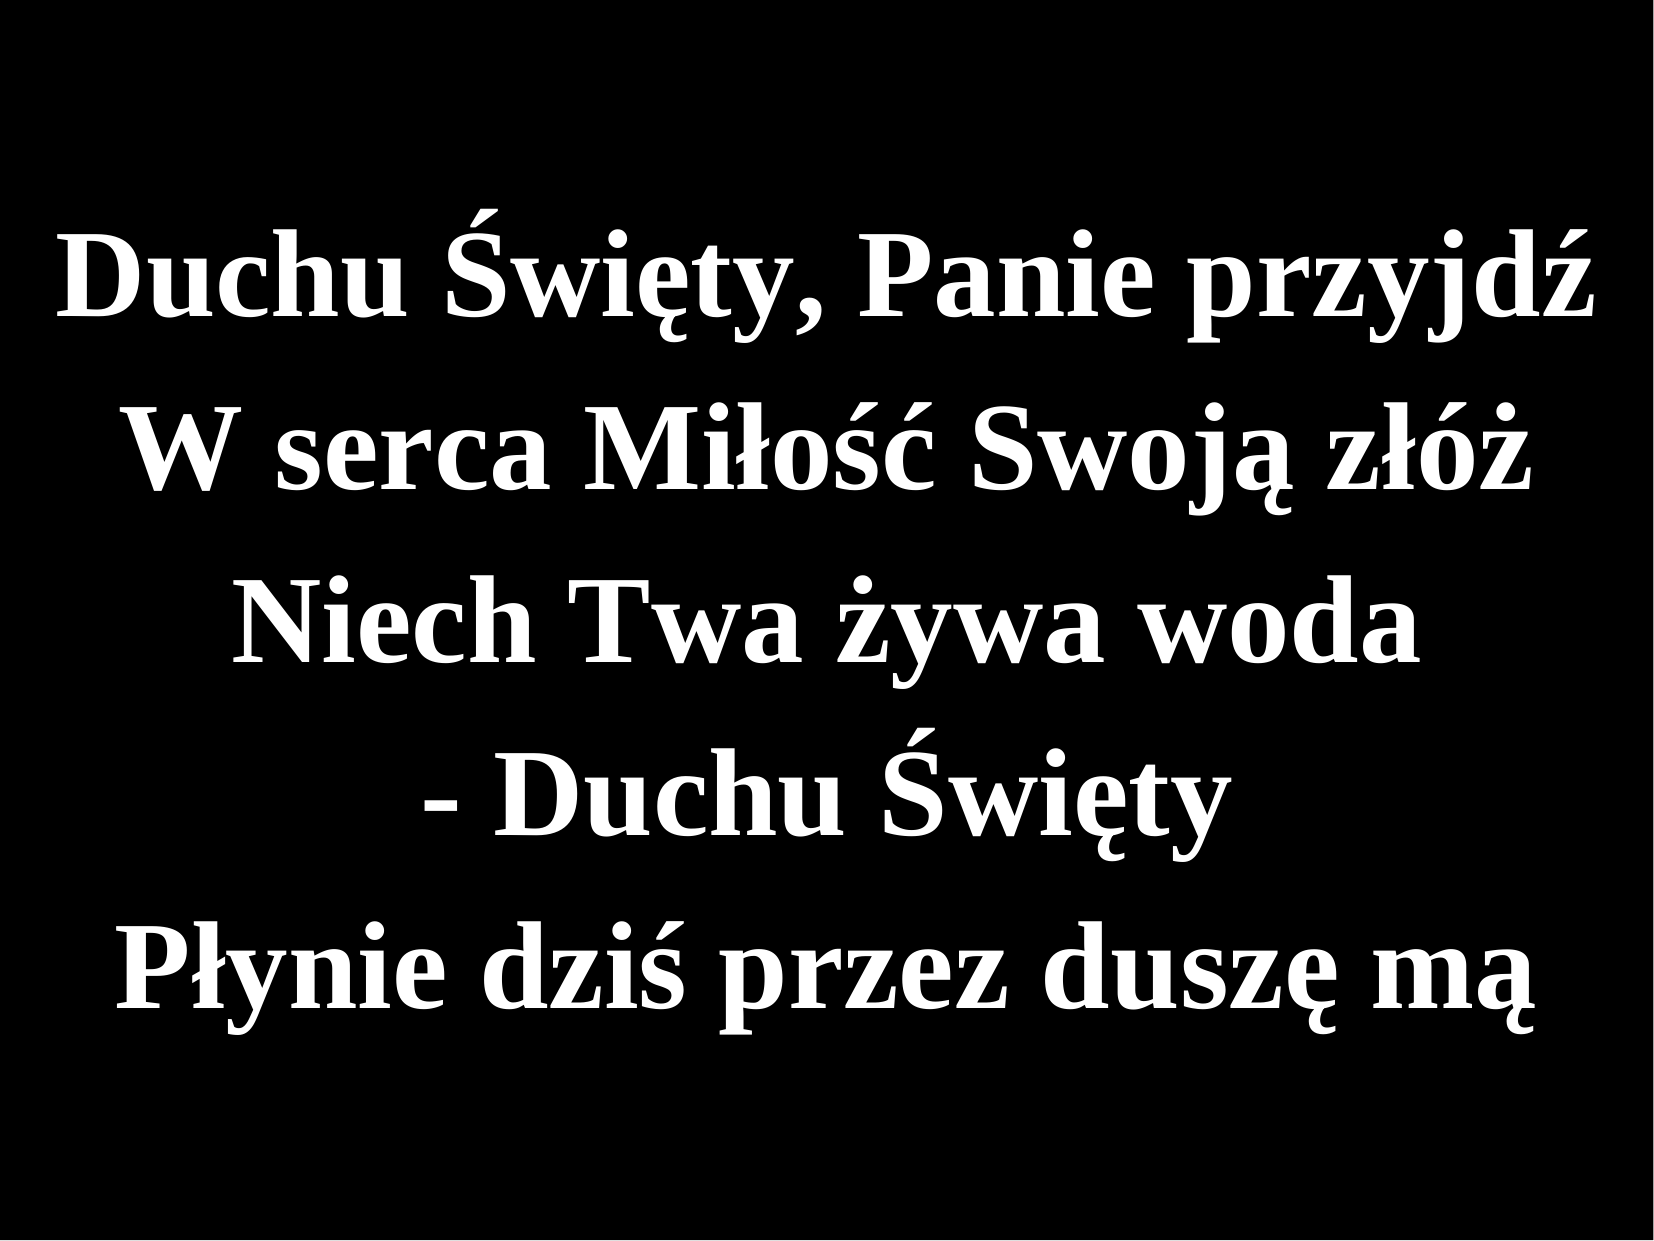

# Duchu Święty, Panie przyjdź ppp W serca Miłość Swoją złóż ppp Niech Twa żywa woda ppp - Duchu Święty ppp Płynie dziś przez duszę mą